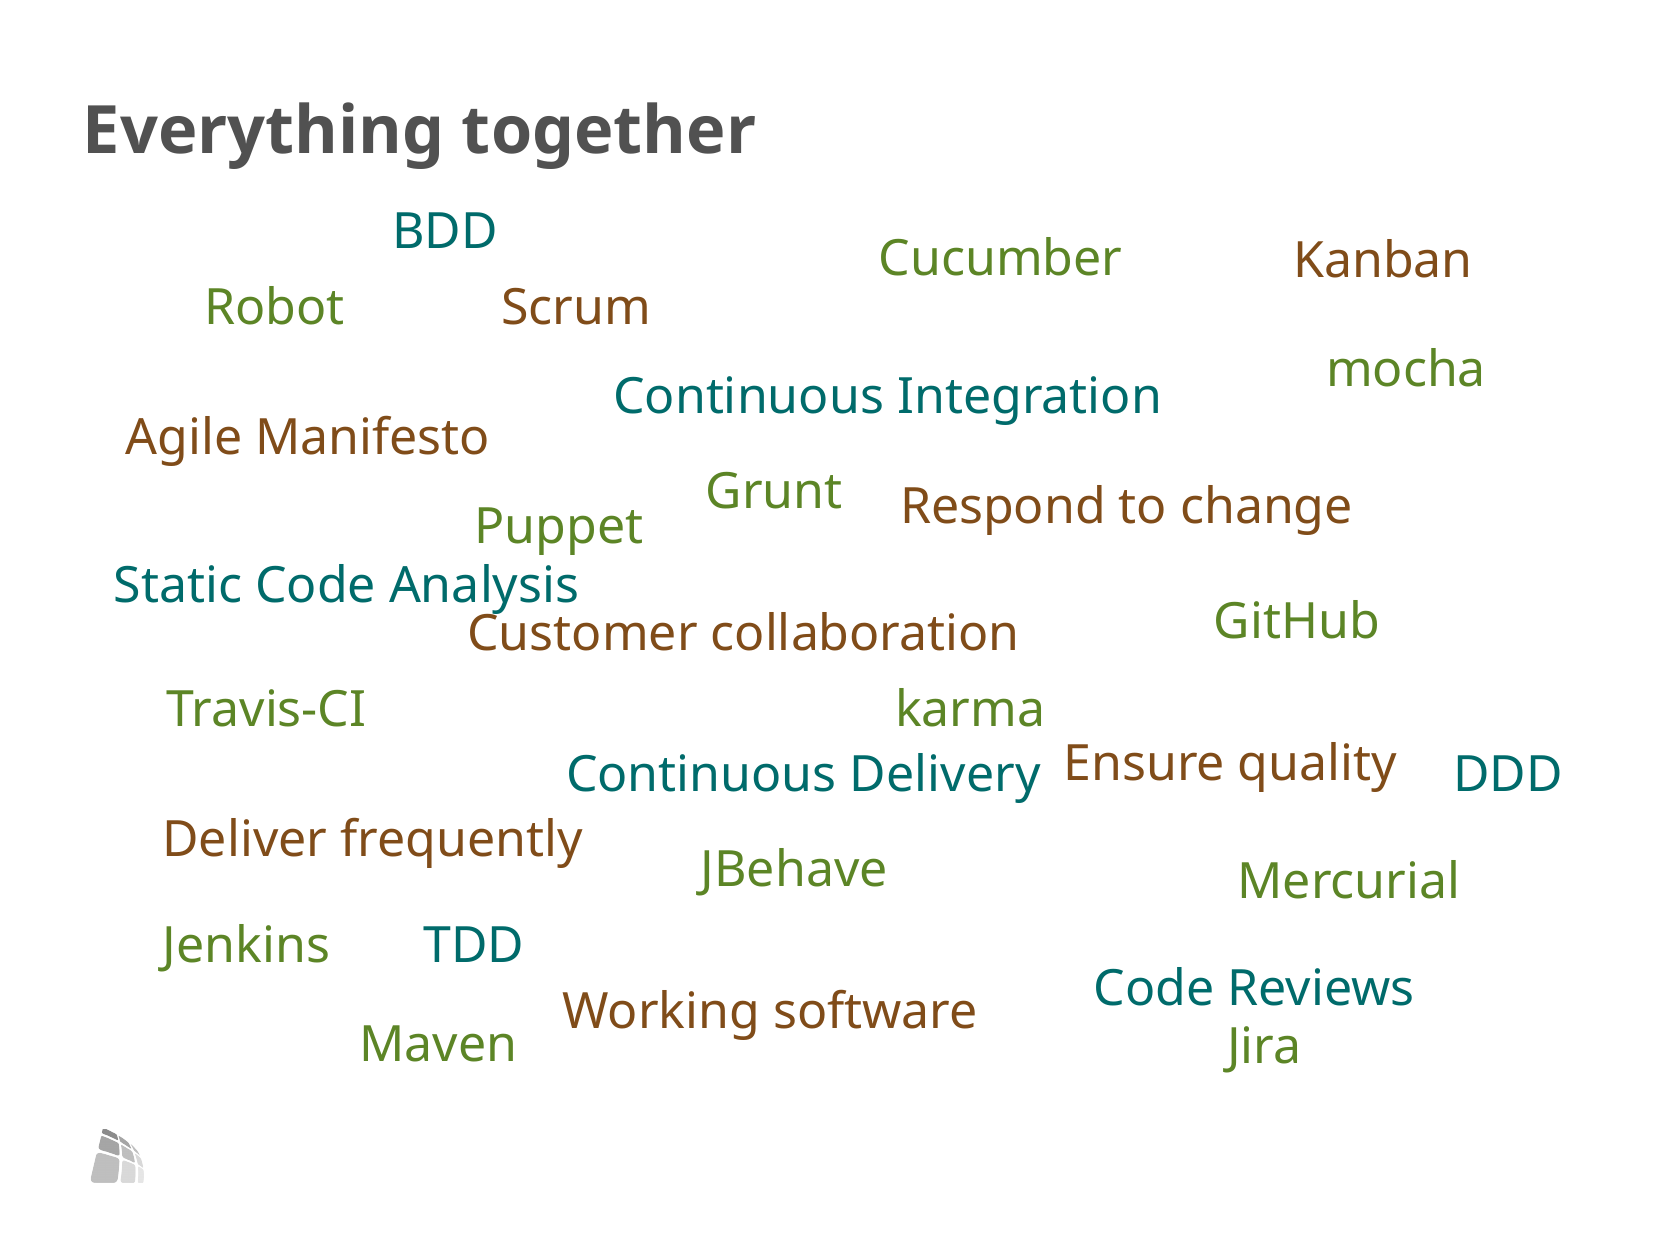

#
Everything together
BDD
Cucumber
Kanban
Robot
Scrum
mocha
Continuous Integration
Agile Manifesto
Grunt
Respond to change
Puppet
Static Code Analysis
GitHub
Customer collaboration
karma
Travis-CI
Ensure quality
Continuous Delivery
DDD
Deliver frequently
JBehave
Mercurial
Jenkins
TDD
Code Reviews
Working software
Maven
Jira